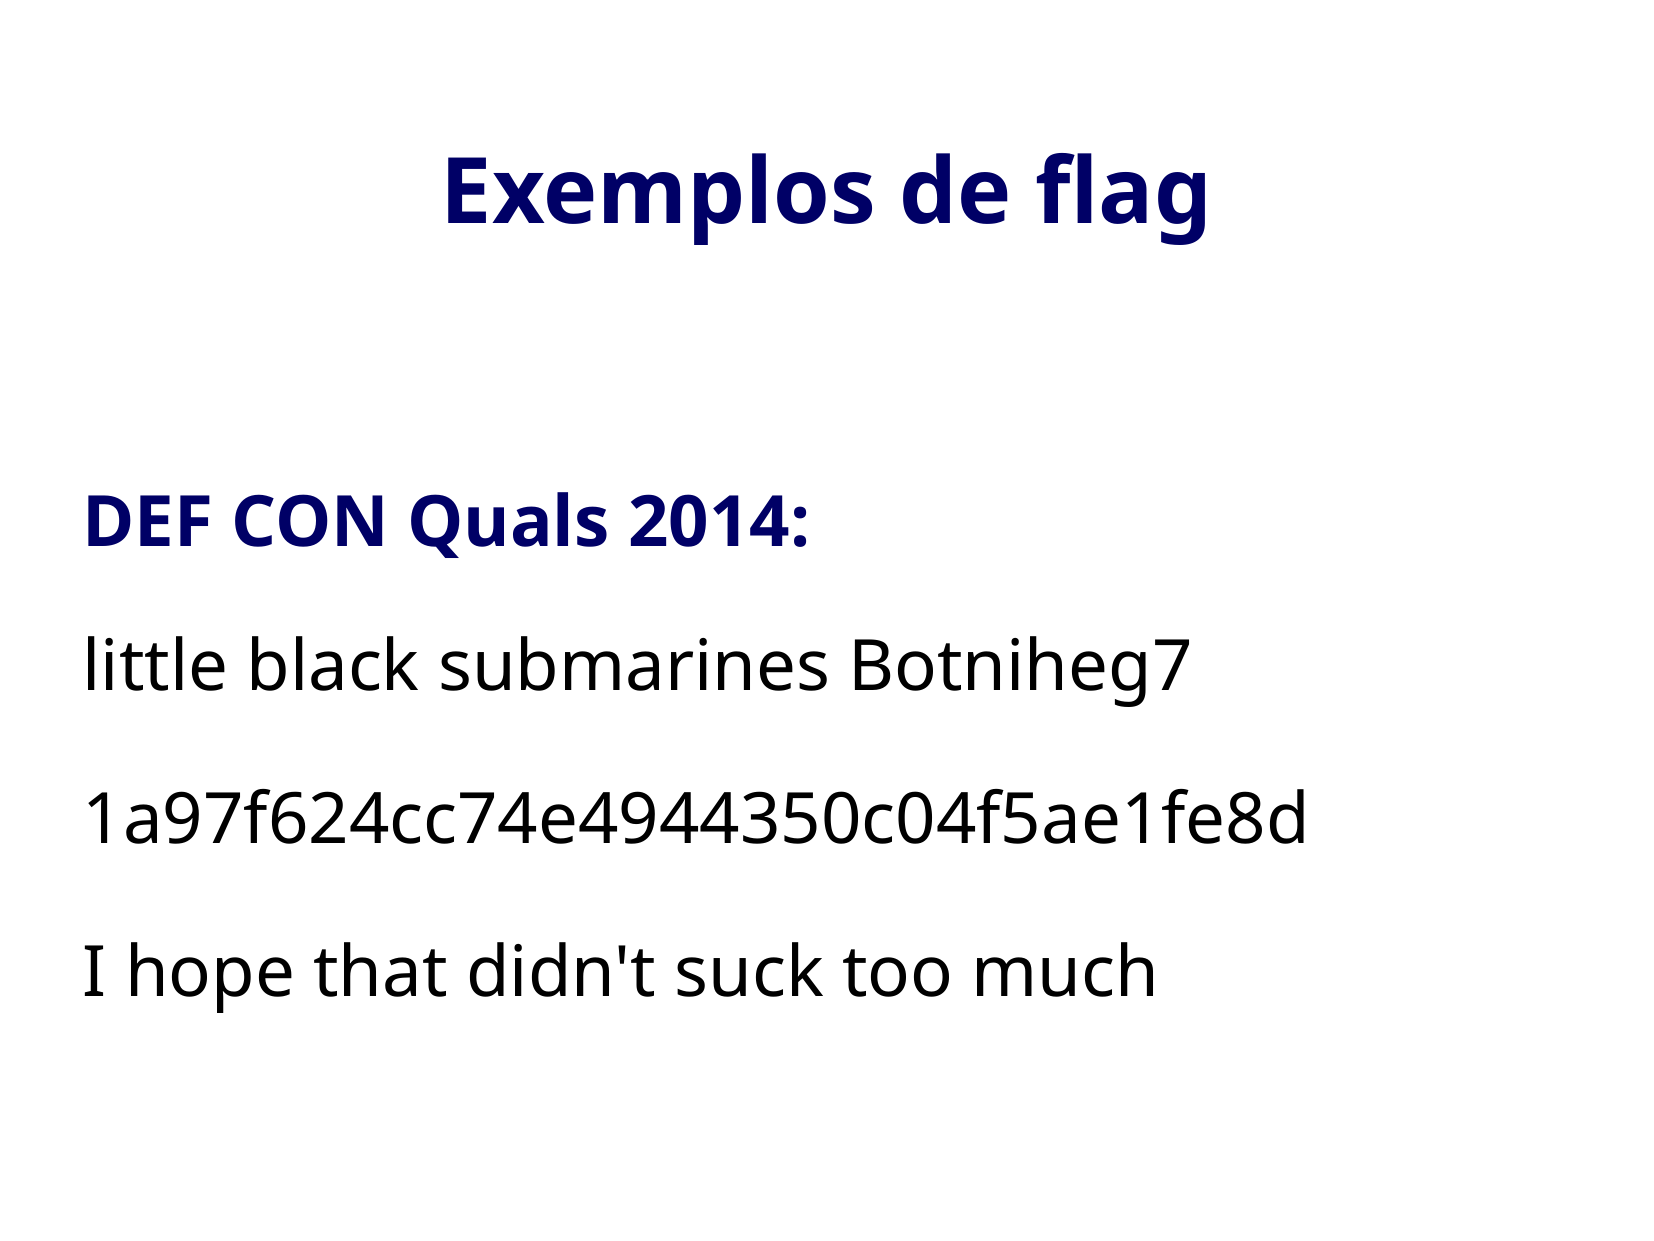

Exemplos de flag
# DEF CON Quals 2014:
little black submarines Botniheg7
1a97f624cc74e4944350c04f5ae1fe8d
I hope that didn't suck too much